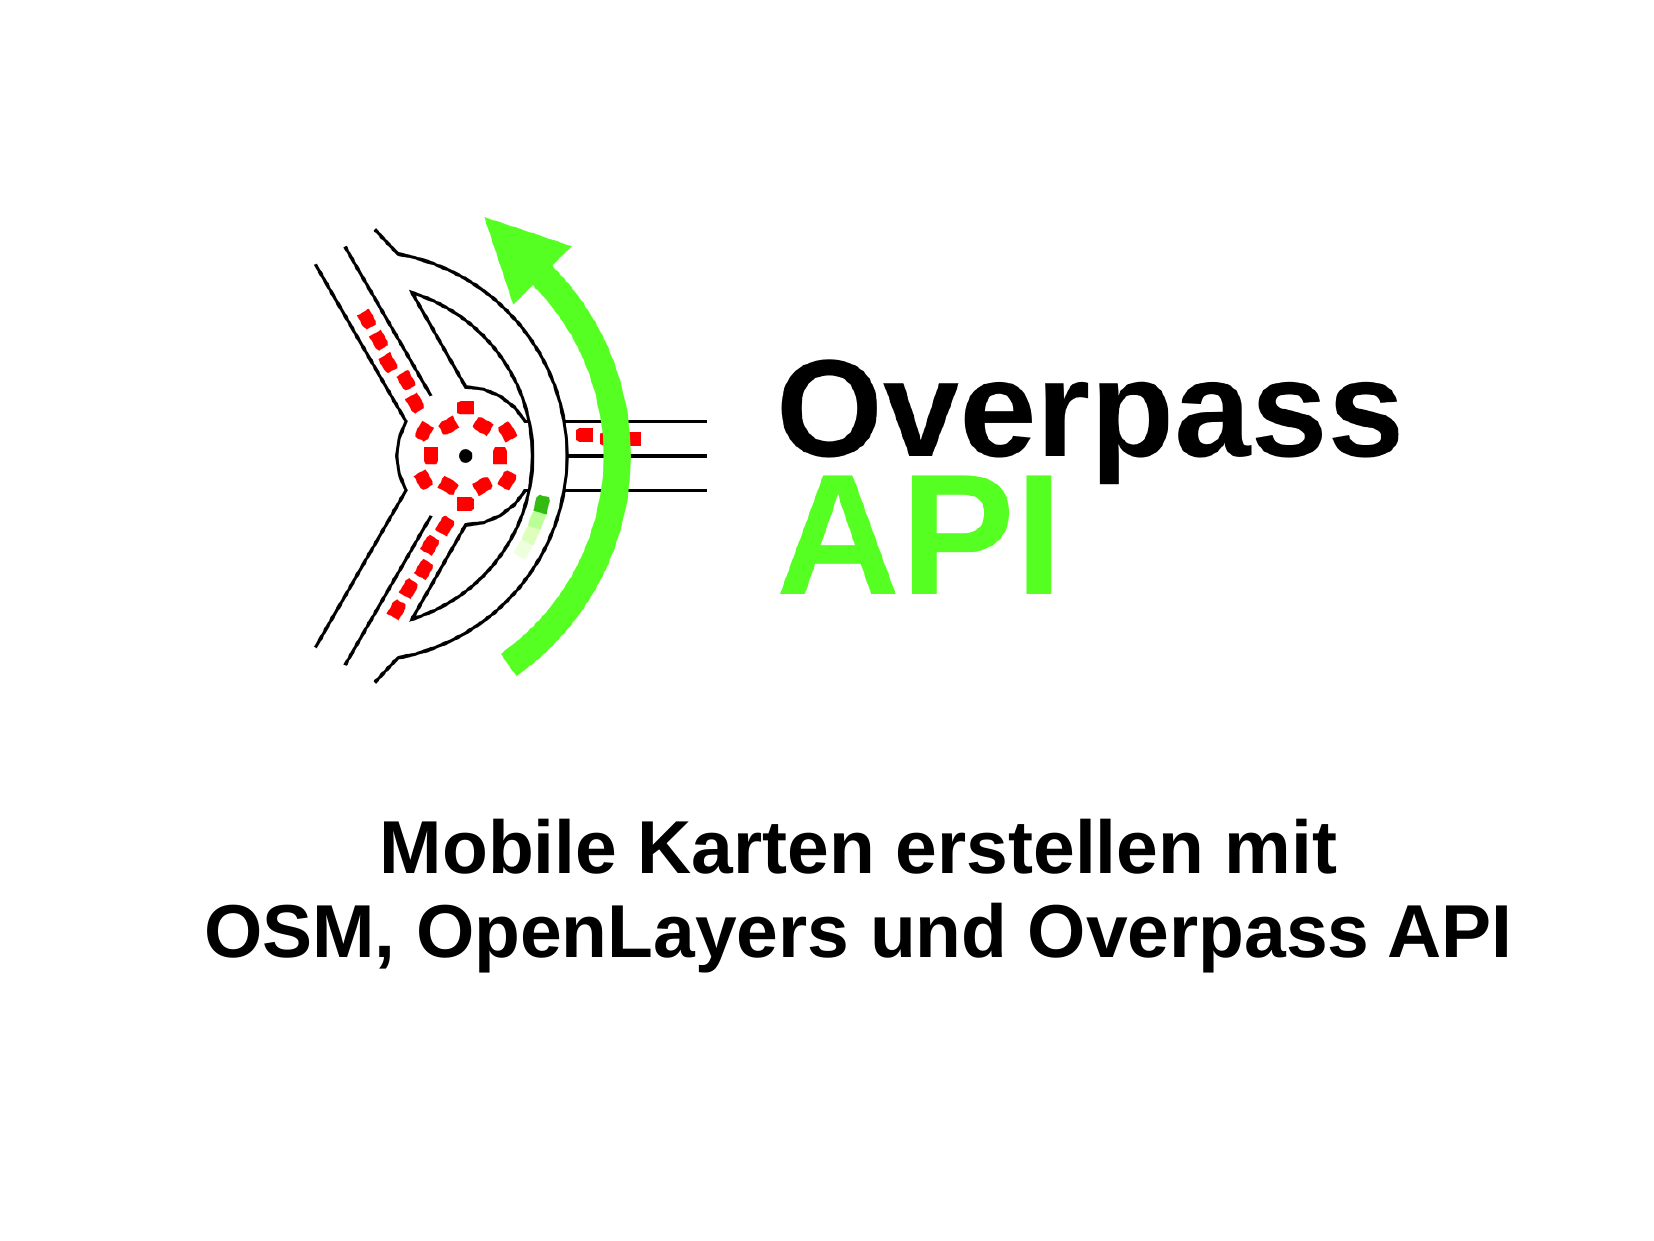

Mobile Karten erstellen mit
OSM, OpenLayers und Overpass API